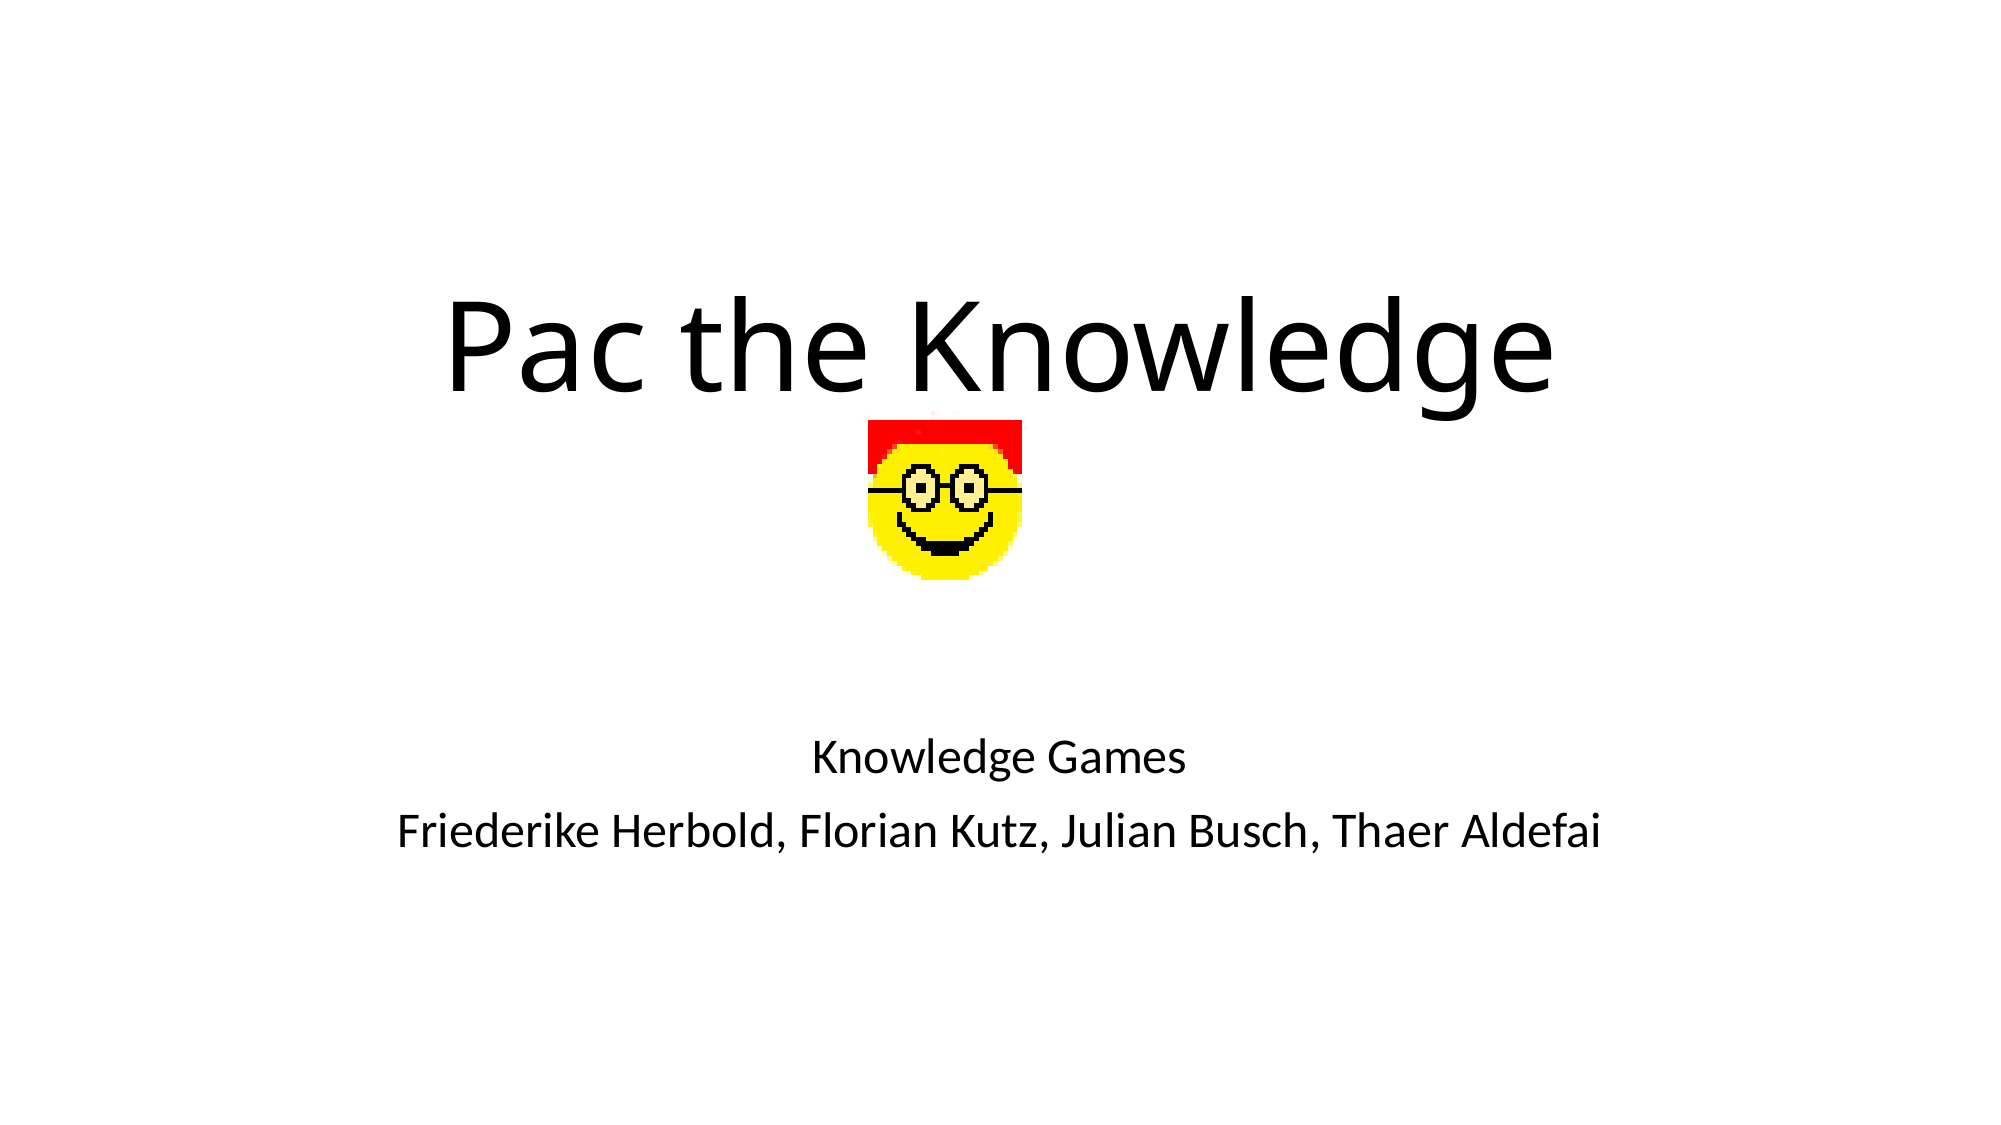

# Pac the Knowledge
Knowledge Games
Friederike Herbold, Florian Kutz, Julian Busch, Thaer Aldefai